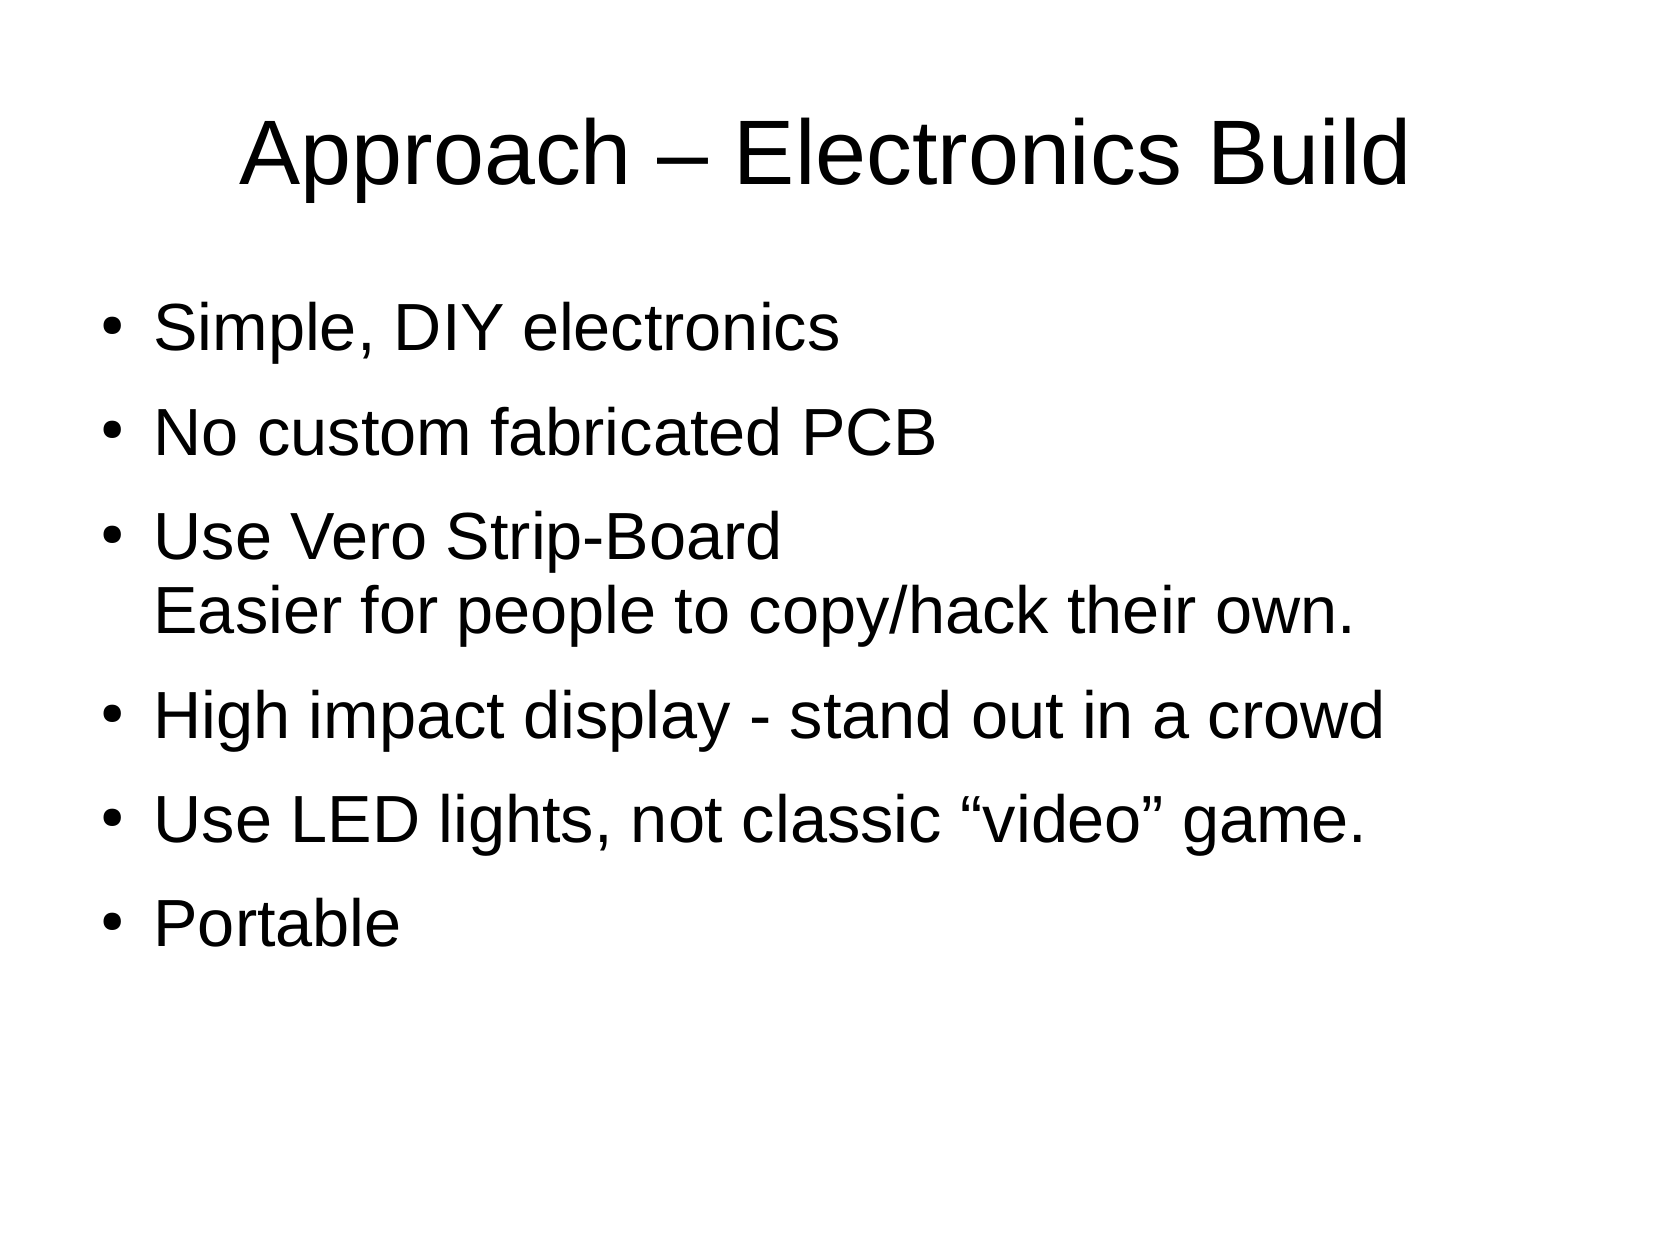

# Approach – Electronics Build
Simple, DIY electronics
No custom fabricated PCB
Use Vero Strip-Board
Easier for people to copy/hack their own.
High impact display - stand out in a crowd
Use LED lights, not classic “video” game.
Portable